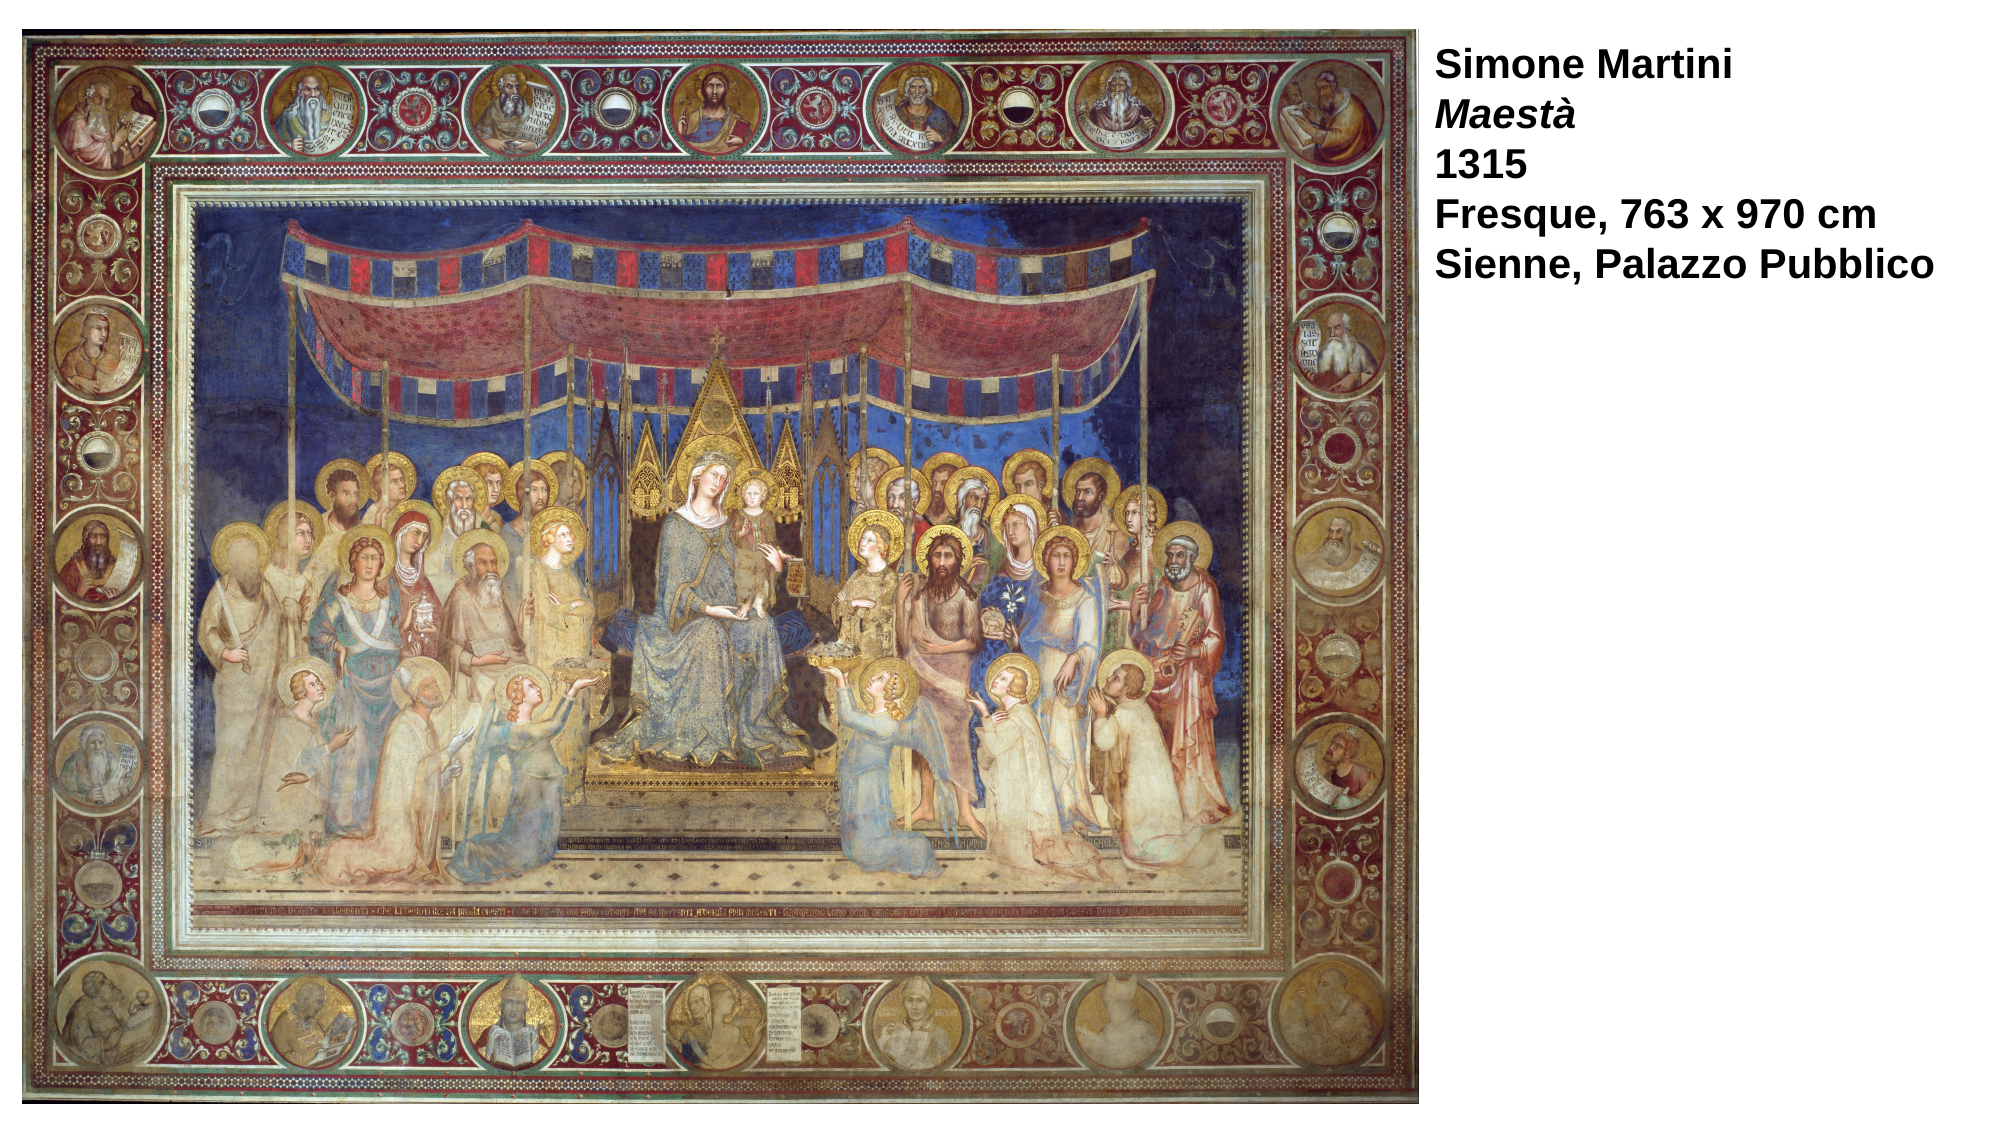

Simone Martini
Maestà
1315
Fresque, 763 x 970 cm
Sienne, Palazzo Pubblico